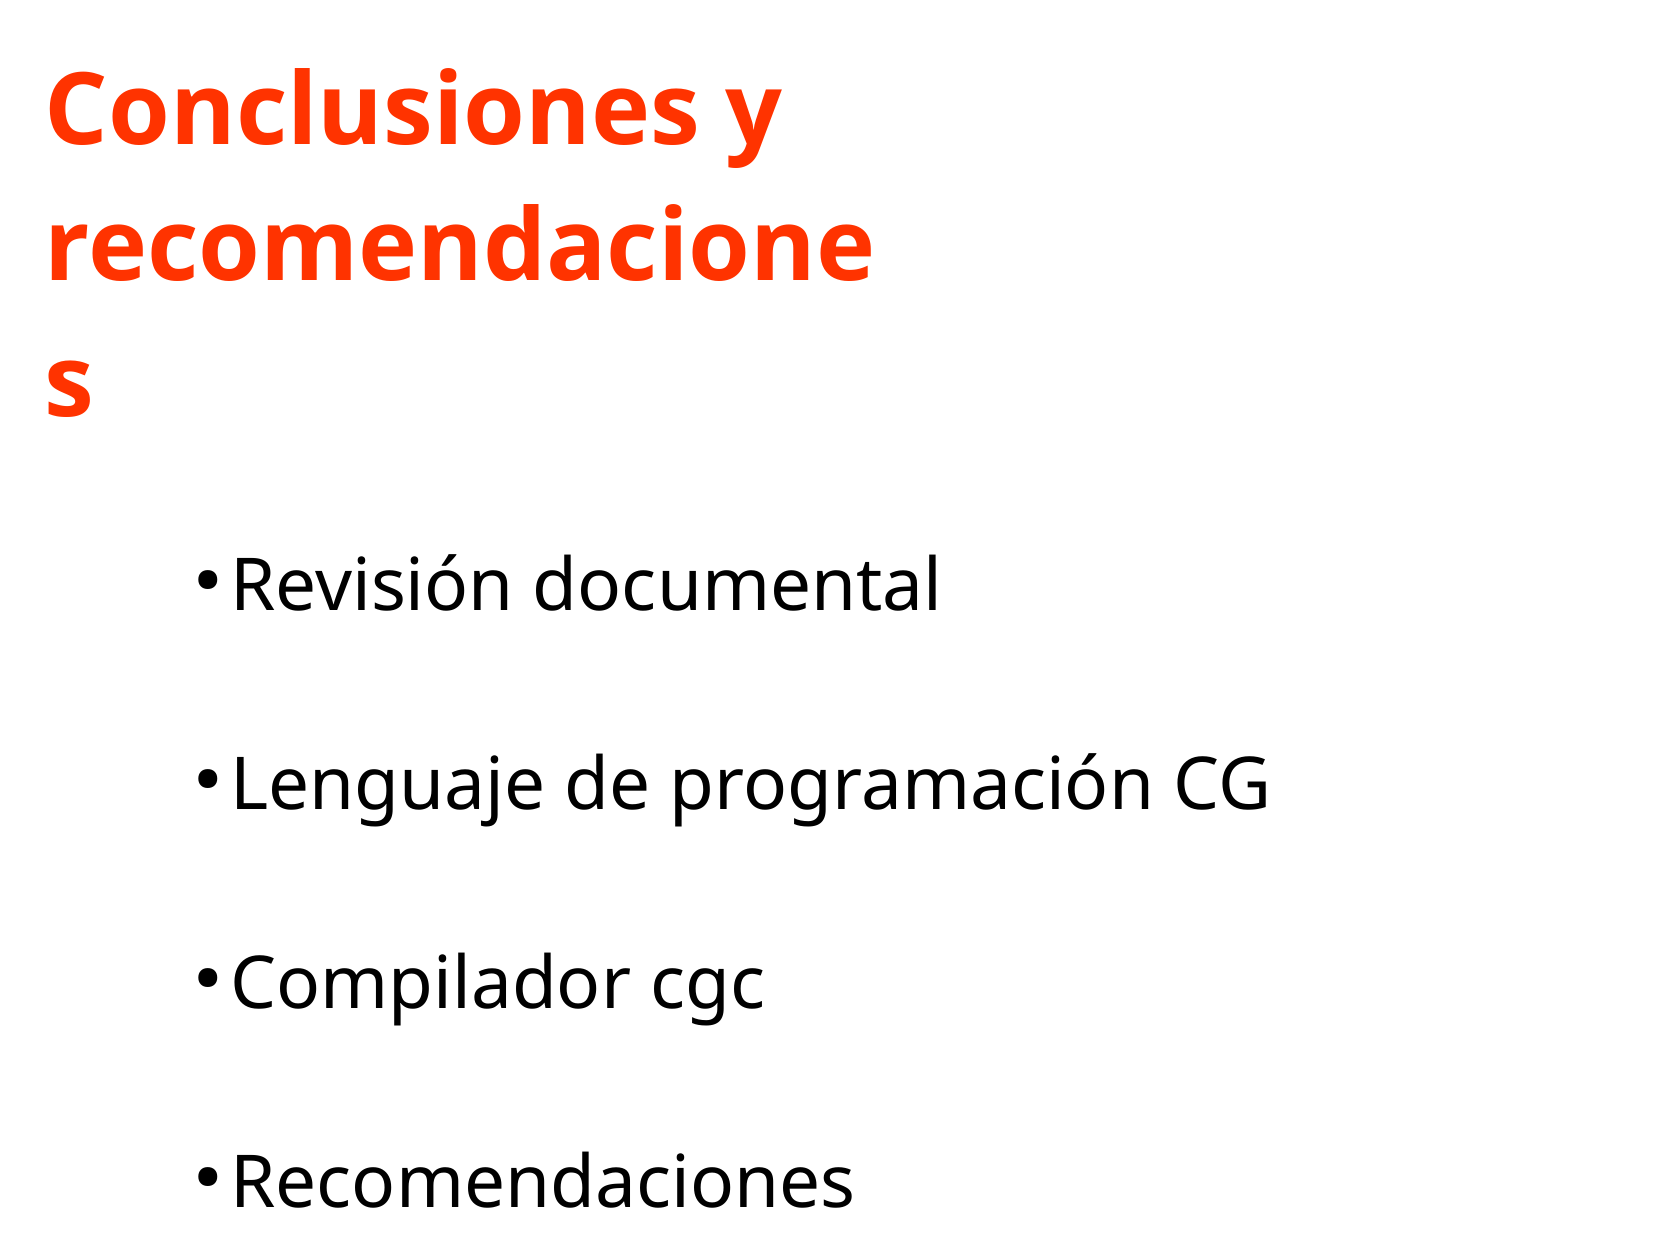

Conclusiones y recomendaciones
Revisión documental
Lenguaje de programación CG
Compilador cgc
Recomendaciones